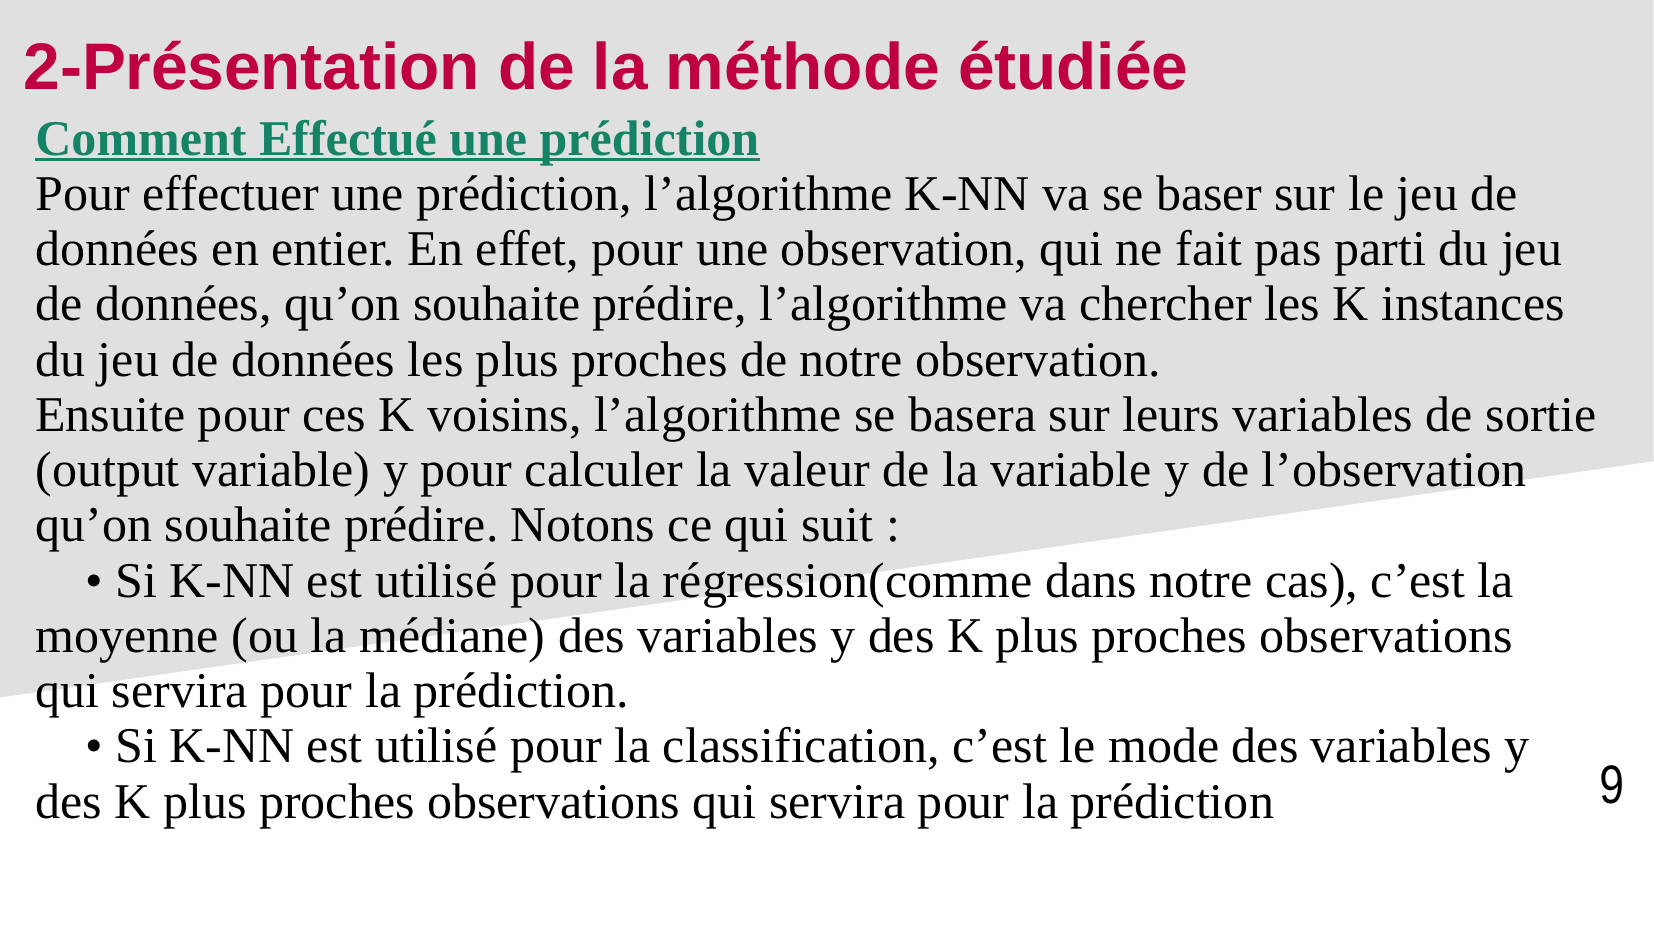

# 2-Présentation de la méthode étudiée
Comment Effectué une prédiction
Pour effectuer une prédiction, l’algorithme K-NN va se baser sur le jeu de données en entier. En effet, pour une observation, qui ne fait pas parti du jeu de données, qu’on souhaite prédire, l’algorithme va chercher les K instances du jeu de données les plus proches de notre observation.
Ensuite pour ces K voisins, l’algorithme se basera sur leurs variables de sortie (output variable) y pour calculer la valeur de la variable y de l’observation qu’on souhaite prédire. Notons ce qui suit :
 • Si K-NN est utilisé pour la régression(comme dans notre cas), c’est la
moyenne (ou la médiane) des variables y des K plus proches observations
qui servira pour la prédiction.
 • Si K-NN est utilisé pour la classification, c’est le mode des variables y
des K plus proches observations qui servira pour la prédiction
9